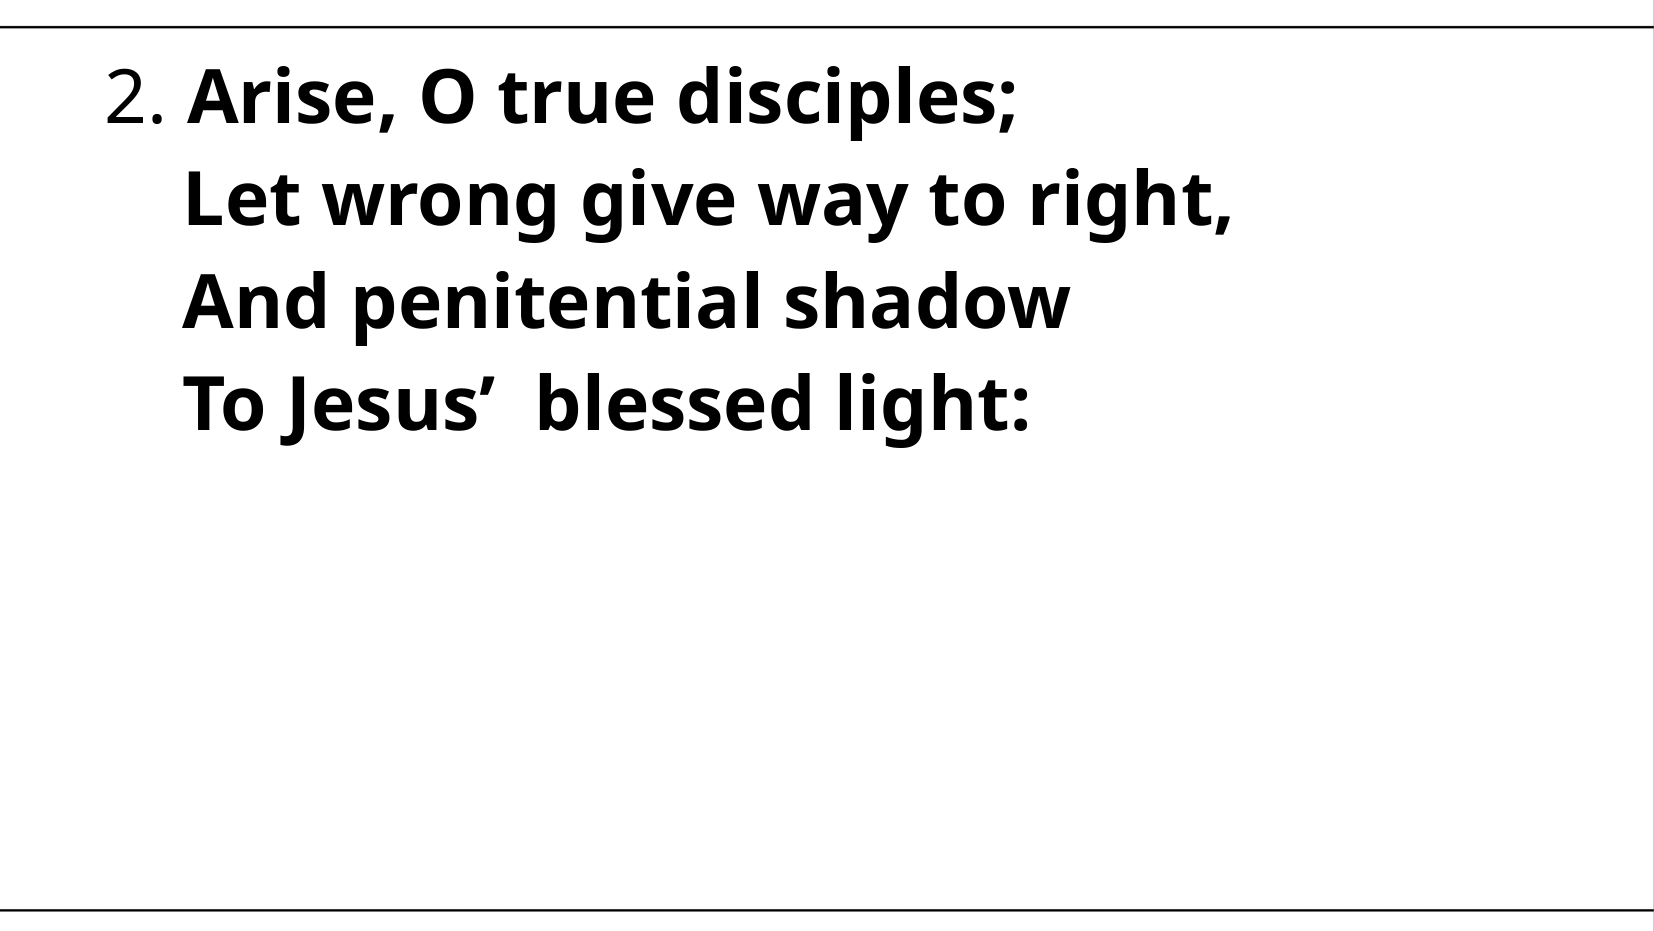

2. Arise, O true disciples;
 Let wrong give way to right,
 And penitential shadow
 To Jesus’ blessed light: